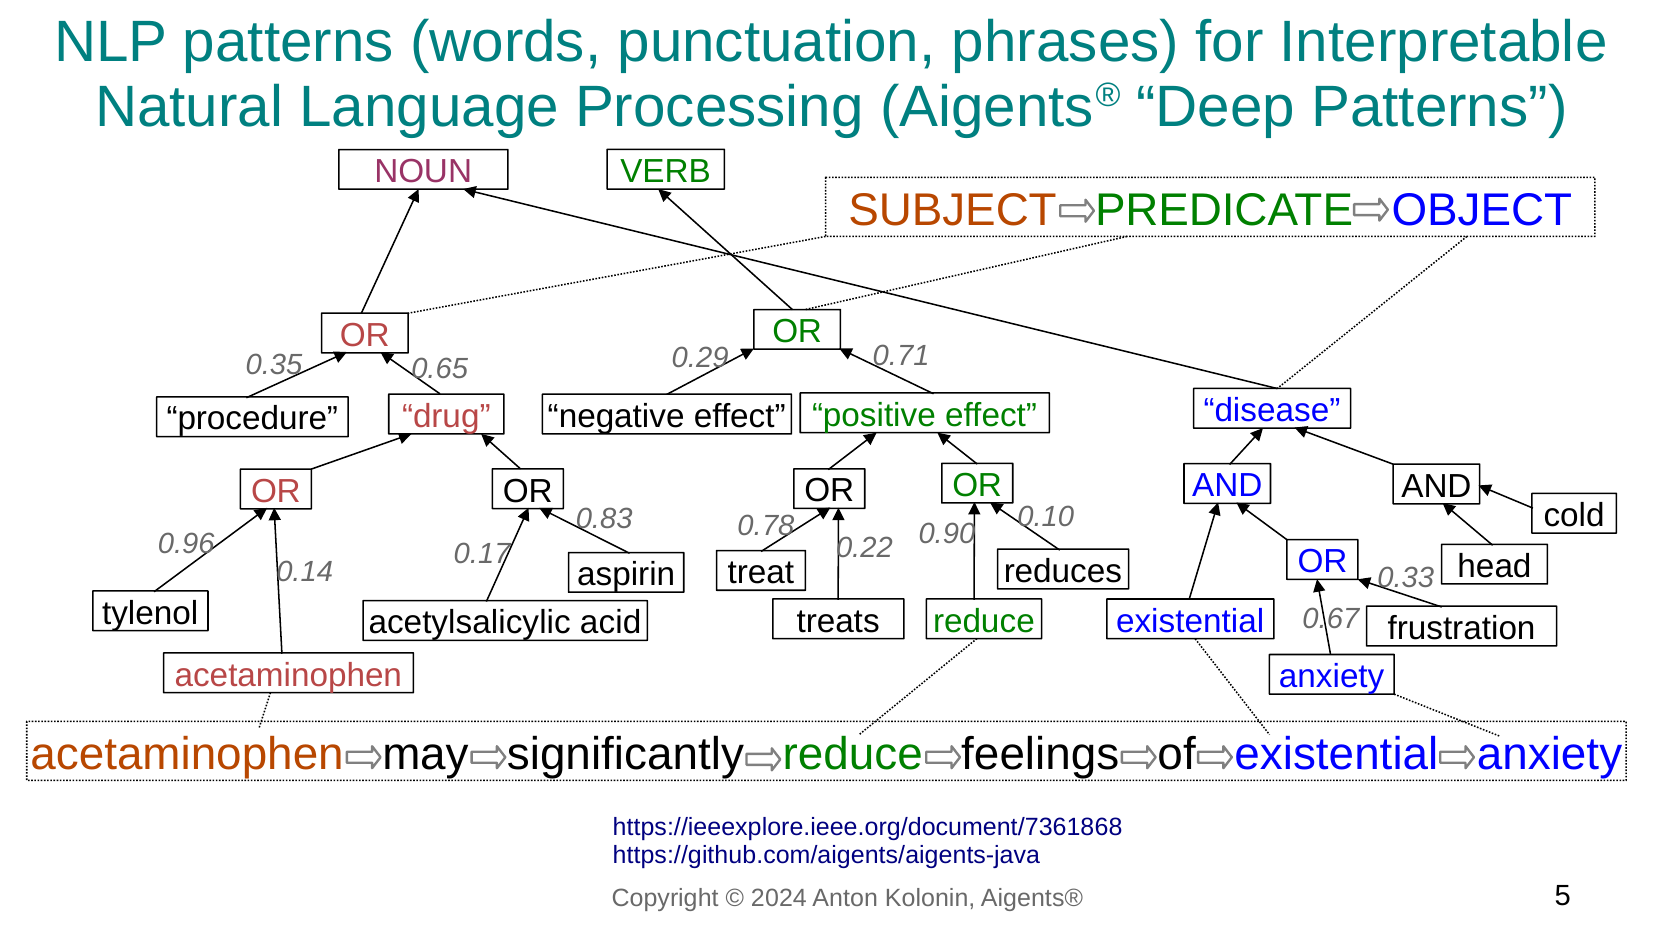

NLP patterns (words, punctuation, phrases) for Interpretable Natural Language Processing (Aigents® “Deep Patterns”)
VERB
NOUN
| |
| --- |
SUBJECT PREDICATE OBJECT
OR
OR
0.71
0.29
0.35
0.65
“disease”
“positive effect”
“drug”
“negative effect”
“procedure”
OR
AND
AND
OR
OR
OR
0.10
cold
0.83
0.78
0.90
0.96
0.22
0.17
OR
head
0.14
reduces
treat
aspirin
0.33
tylenol
0.67
treats
reduce
existential
acetylsalicylic acid
frustration
acetaminophen
anxiety
acetaminophen may significantly reduce feelings of existential anxiety
https://ieeexplore.ieee.org/document/7361868
https://github.com/aigents/aigents-java
Copyright © 2024 Anton Kolonin, Aigents®
5